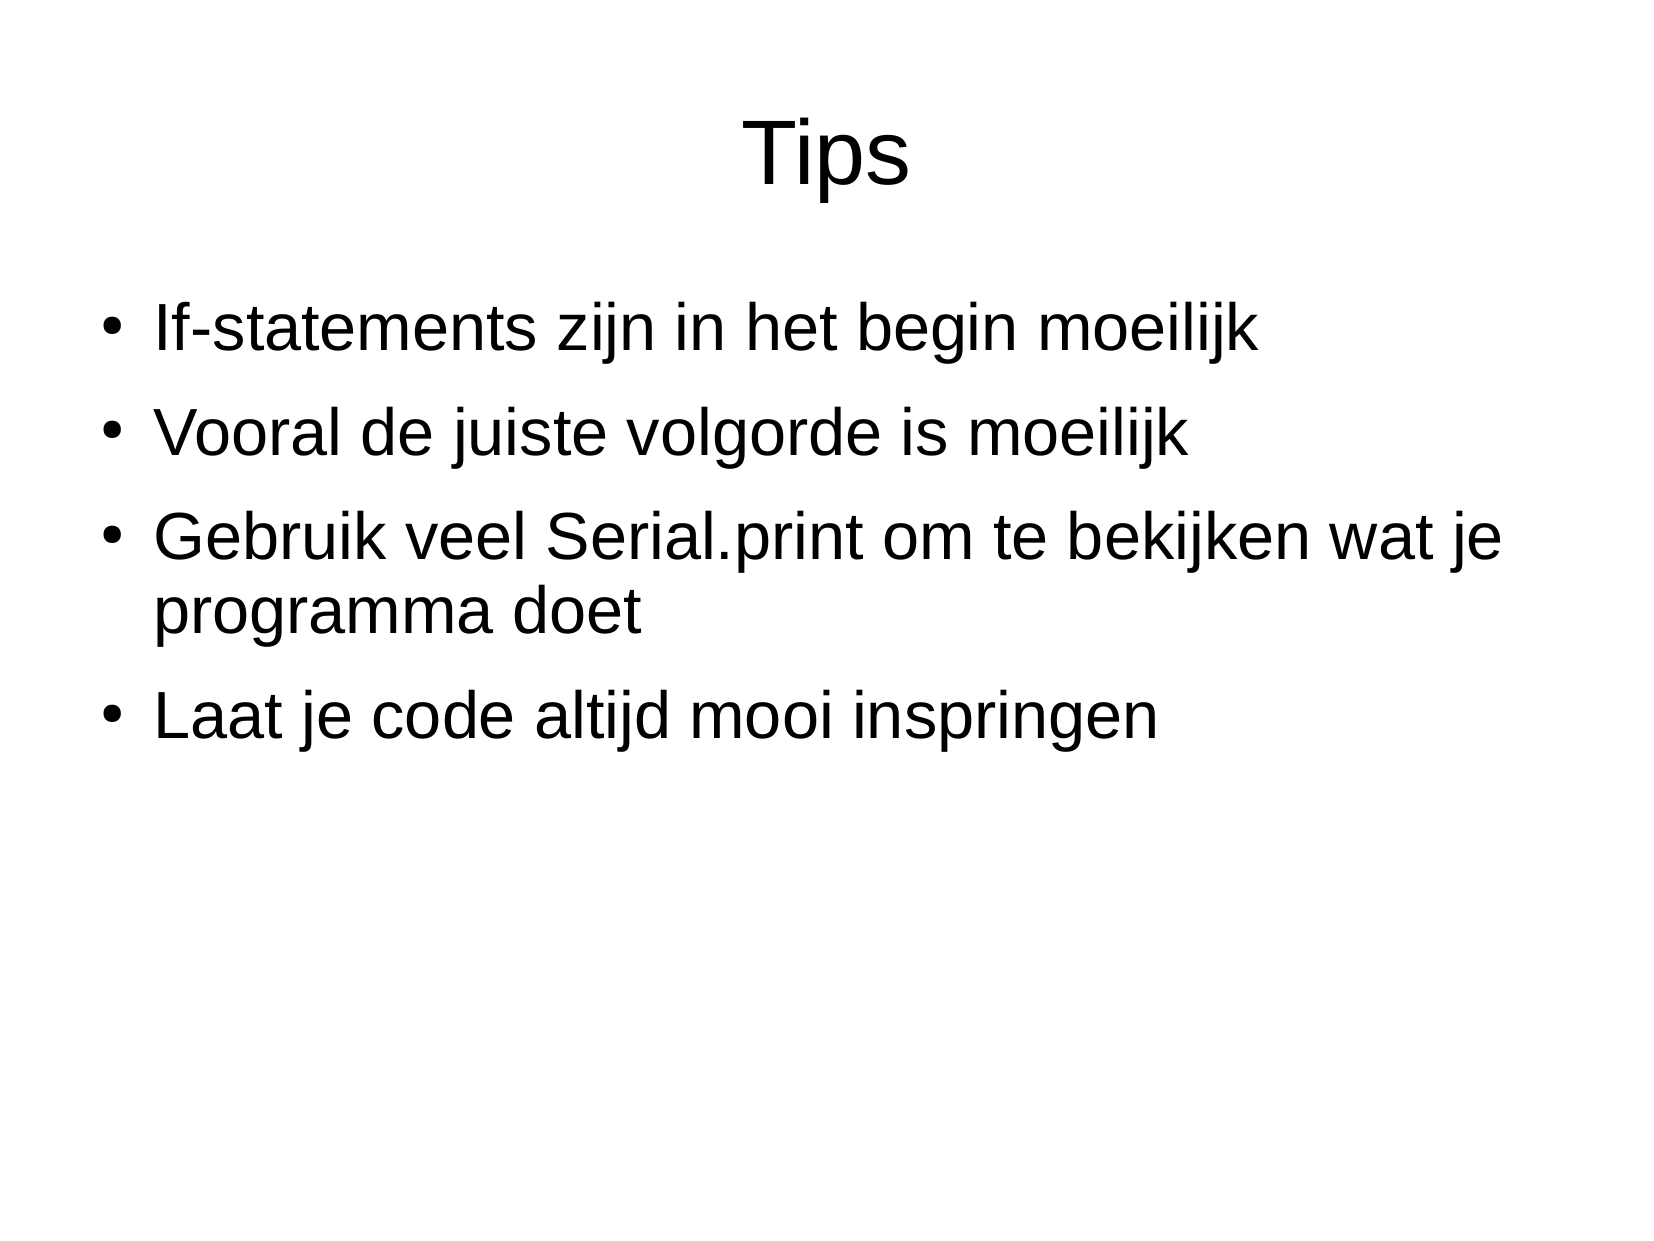

# Tips
If-statements zijn in het begin moeilijk
Vooral de juiste volgorde is moeilijk
Gebruik veel Serial.print om te bekijken wat je programma doet
Laat je code altijd mooi inspringen